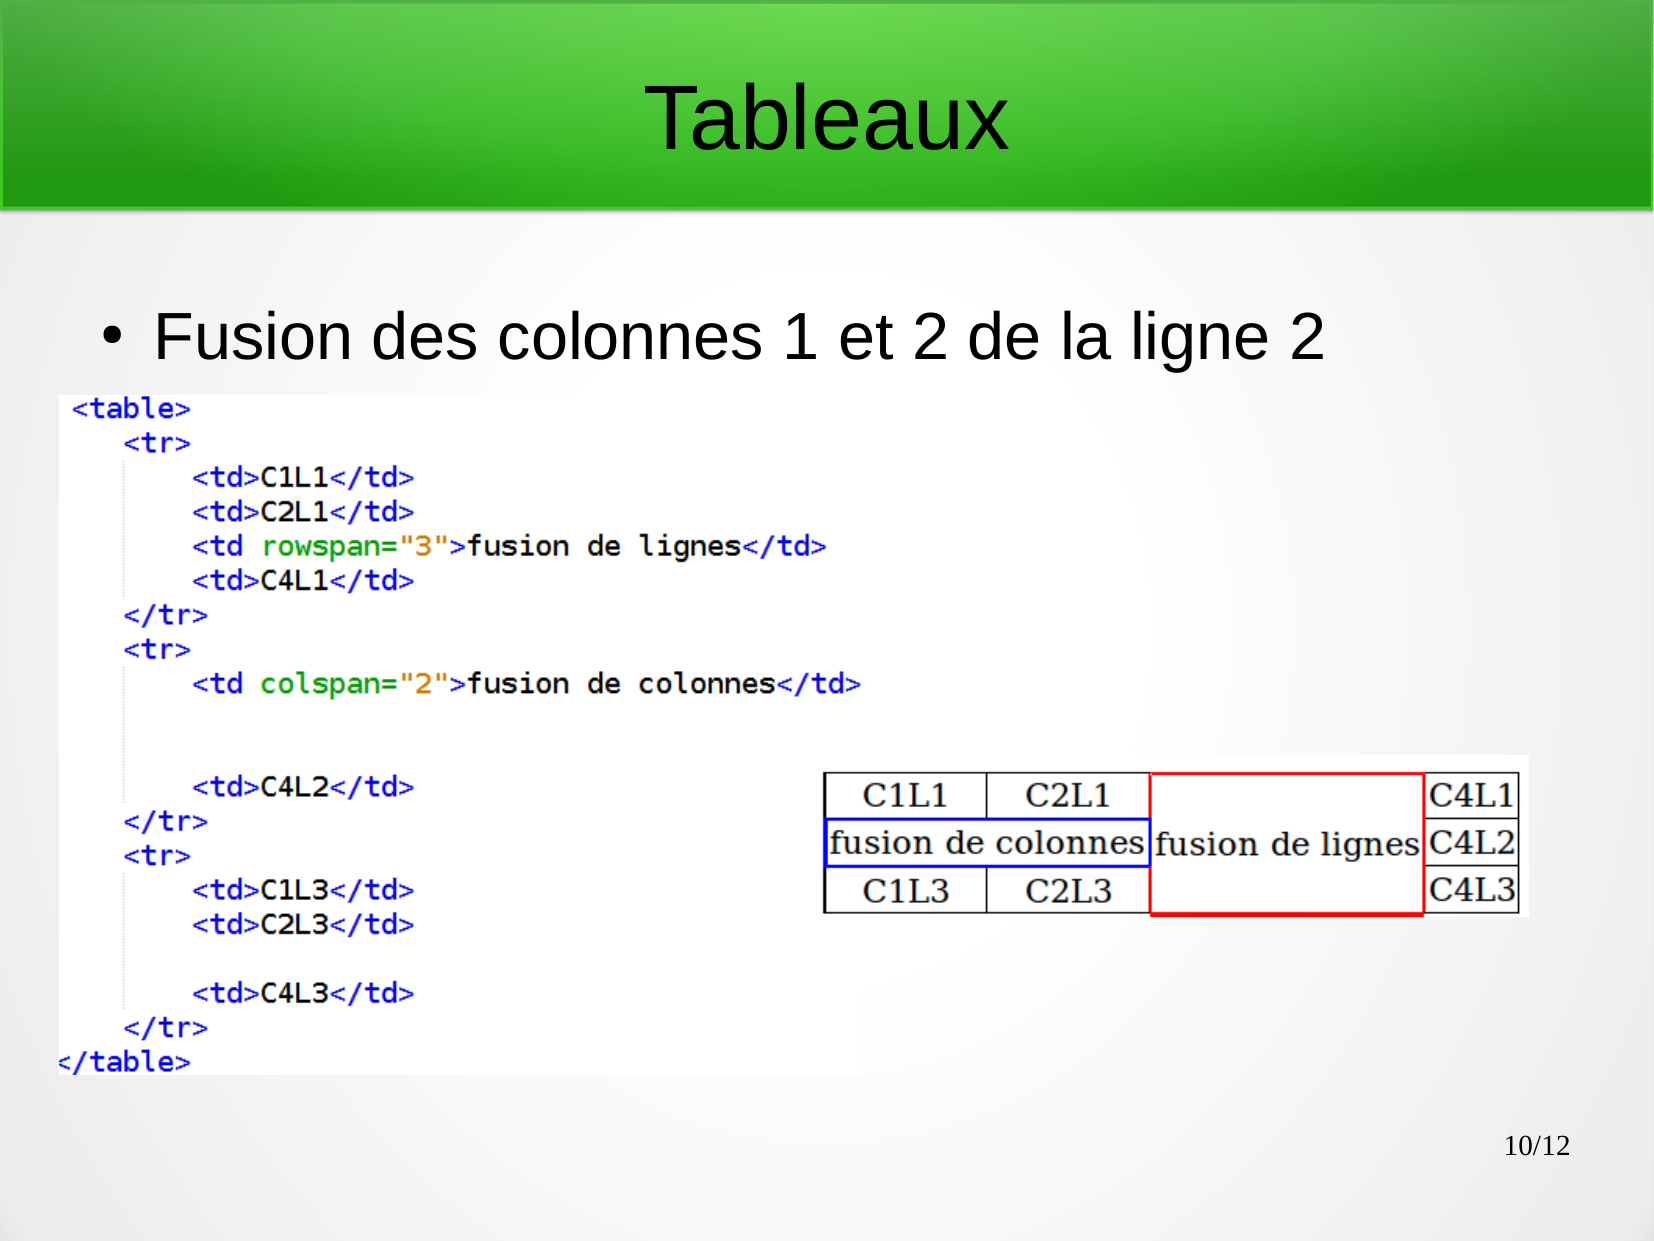

# Tableaux
Fusion des colonnes 1 et 2 de la ligne 2
10